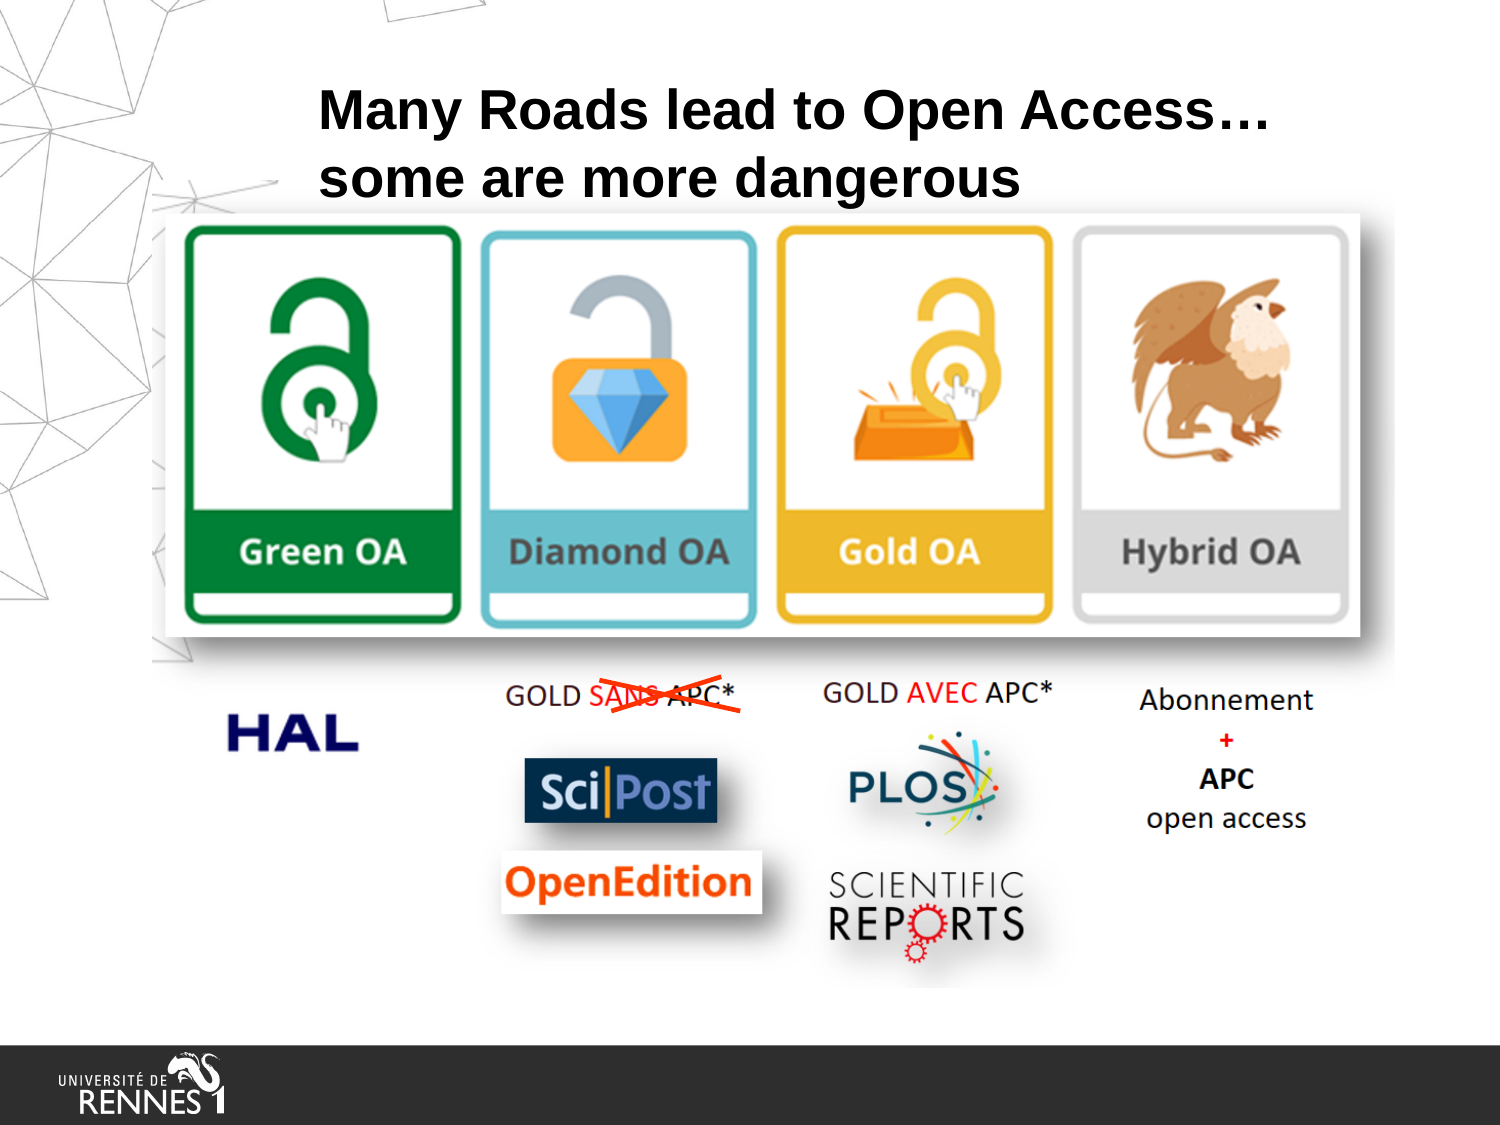

Many Roads lead to Open Access…
some are more dangerous